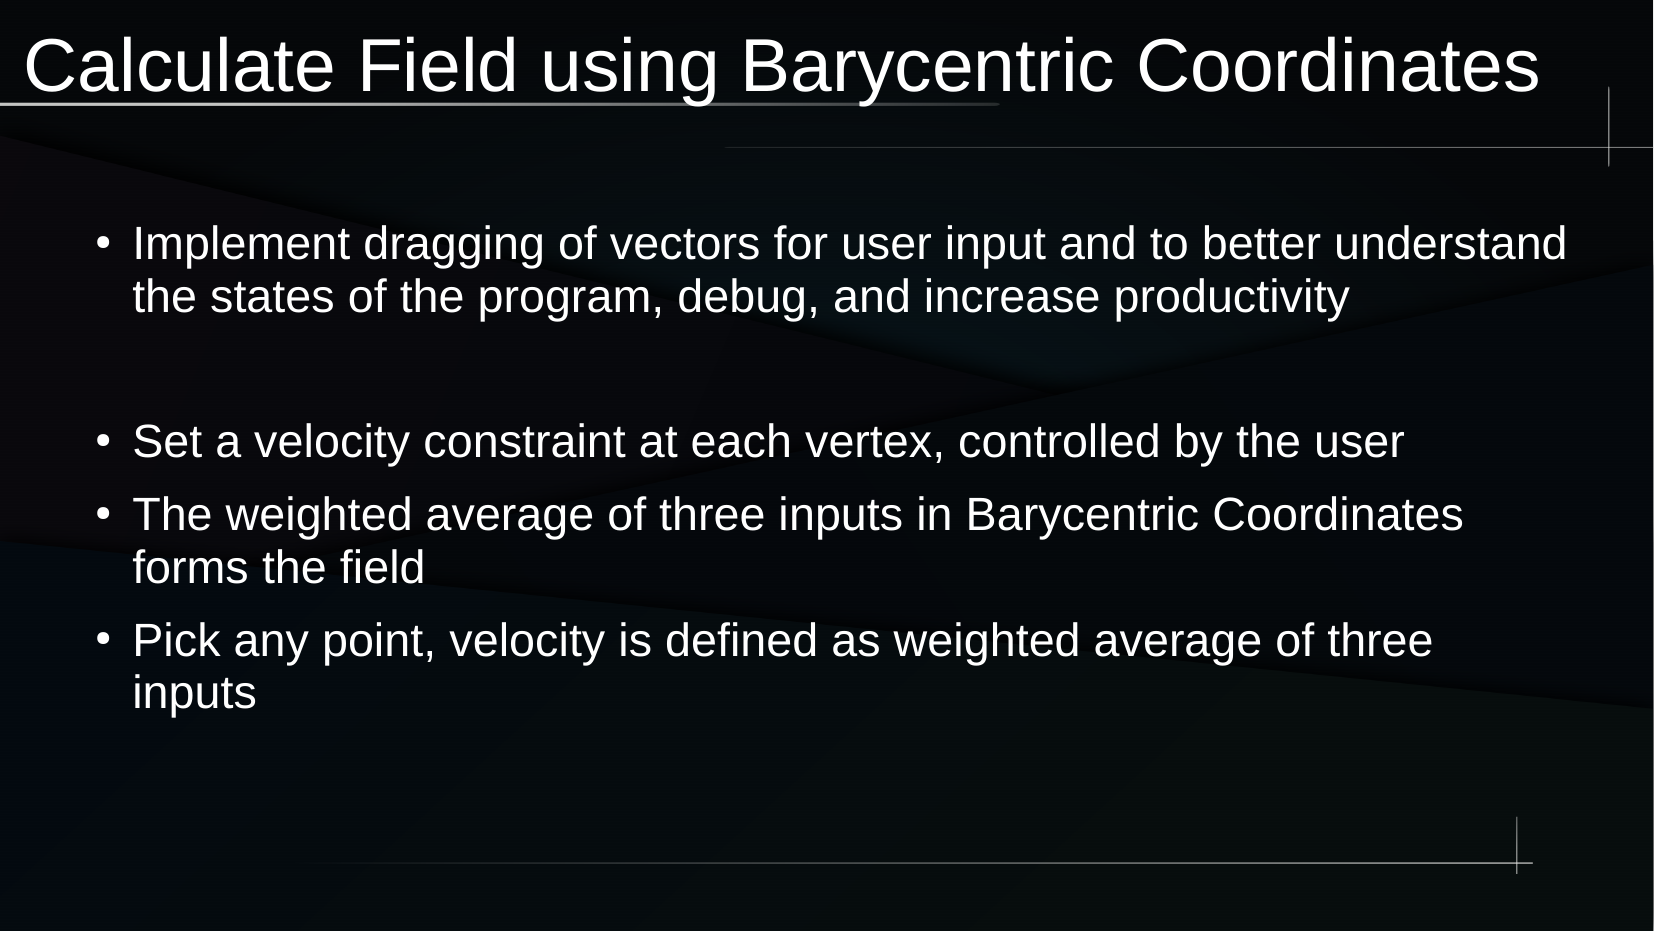

# Calculate Field using Barycentric Coordinates
Implement dragging of vectors for user input and to better understand the states of the program, debug, and increase productivity
Set a velocity constraint at each vertex, controlled by the user
The weighted average of three inputs in Barycentric Coordinates forms the field
Pick any point, velocity is defined as weighted average of three inputs